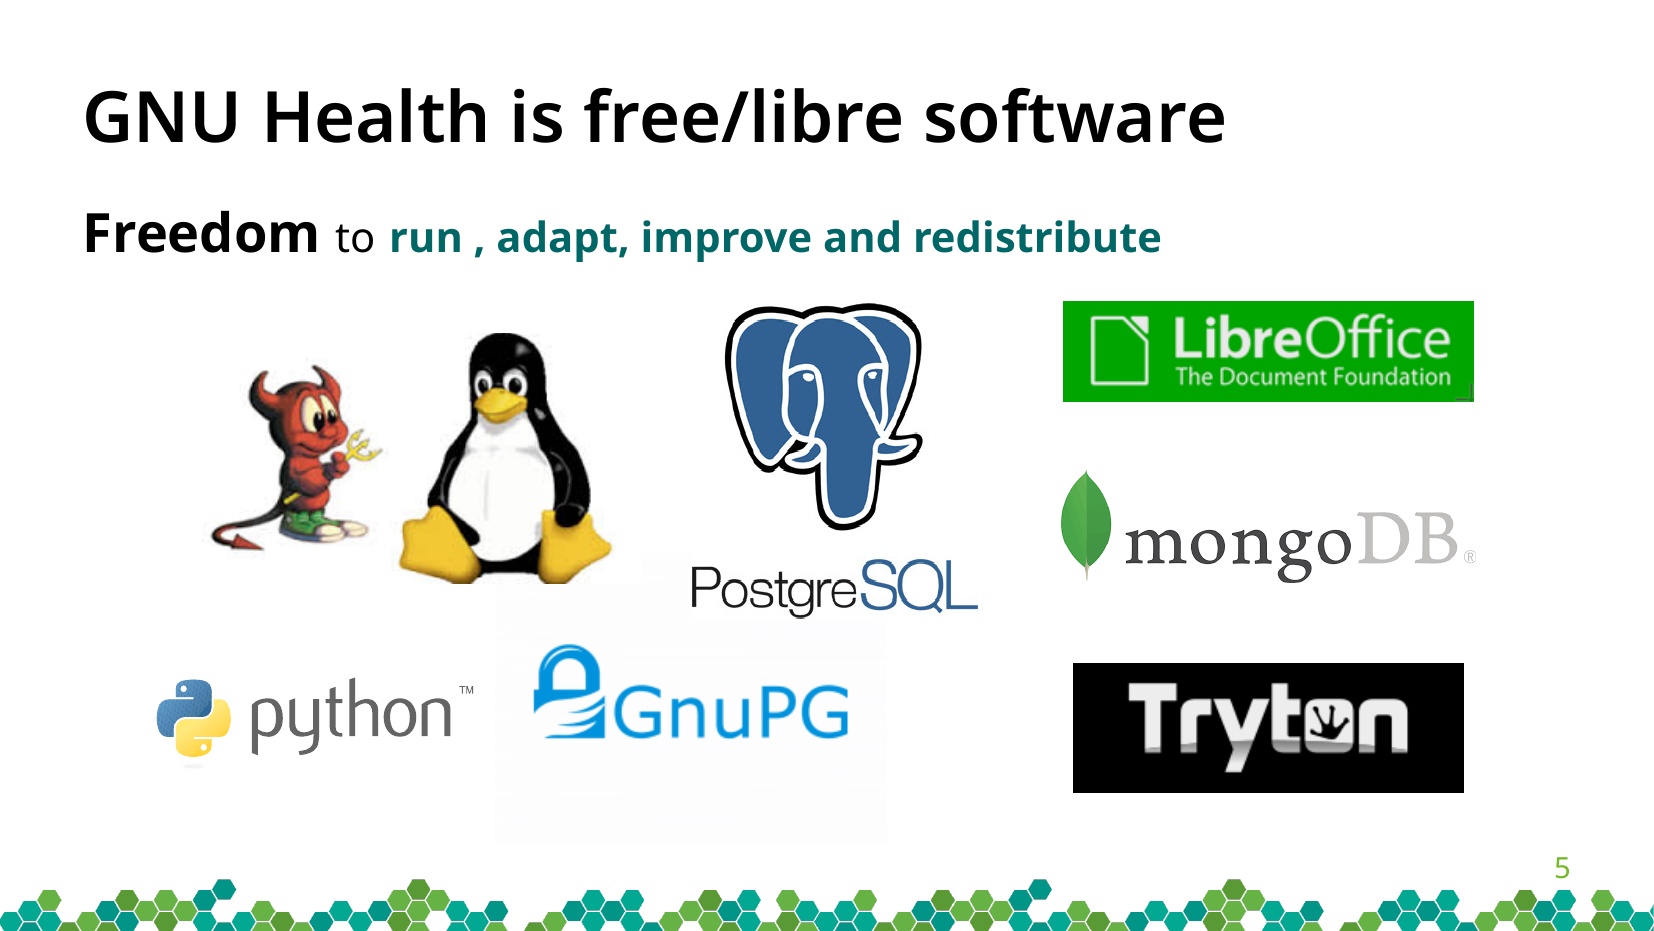

# GNU Health is free/libre software
Freedom to run , adapt, improve and redistribute
5